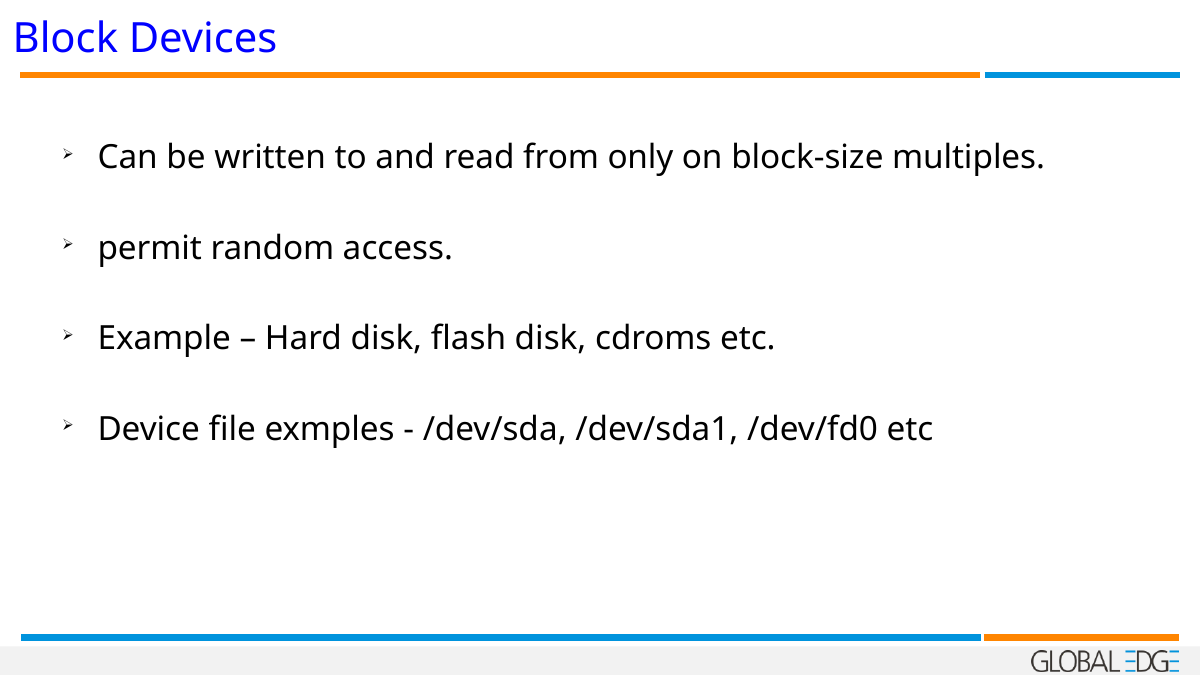

# Block Devices
Can be written to and read from only on block-size multiples.
permit random access.
Example – Hard disk, flash disk, cdroms etc.
Device file exmples - /dev/sda, /dev/sda1, /dev/fd0 etc